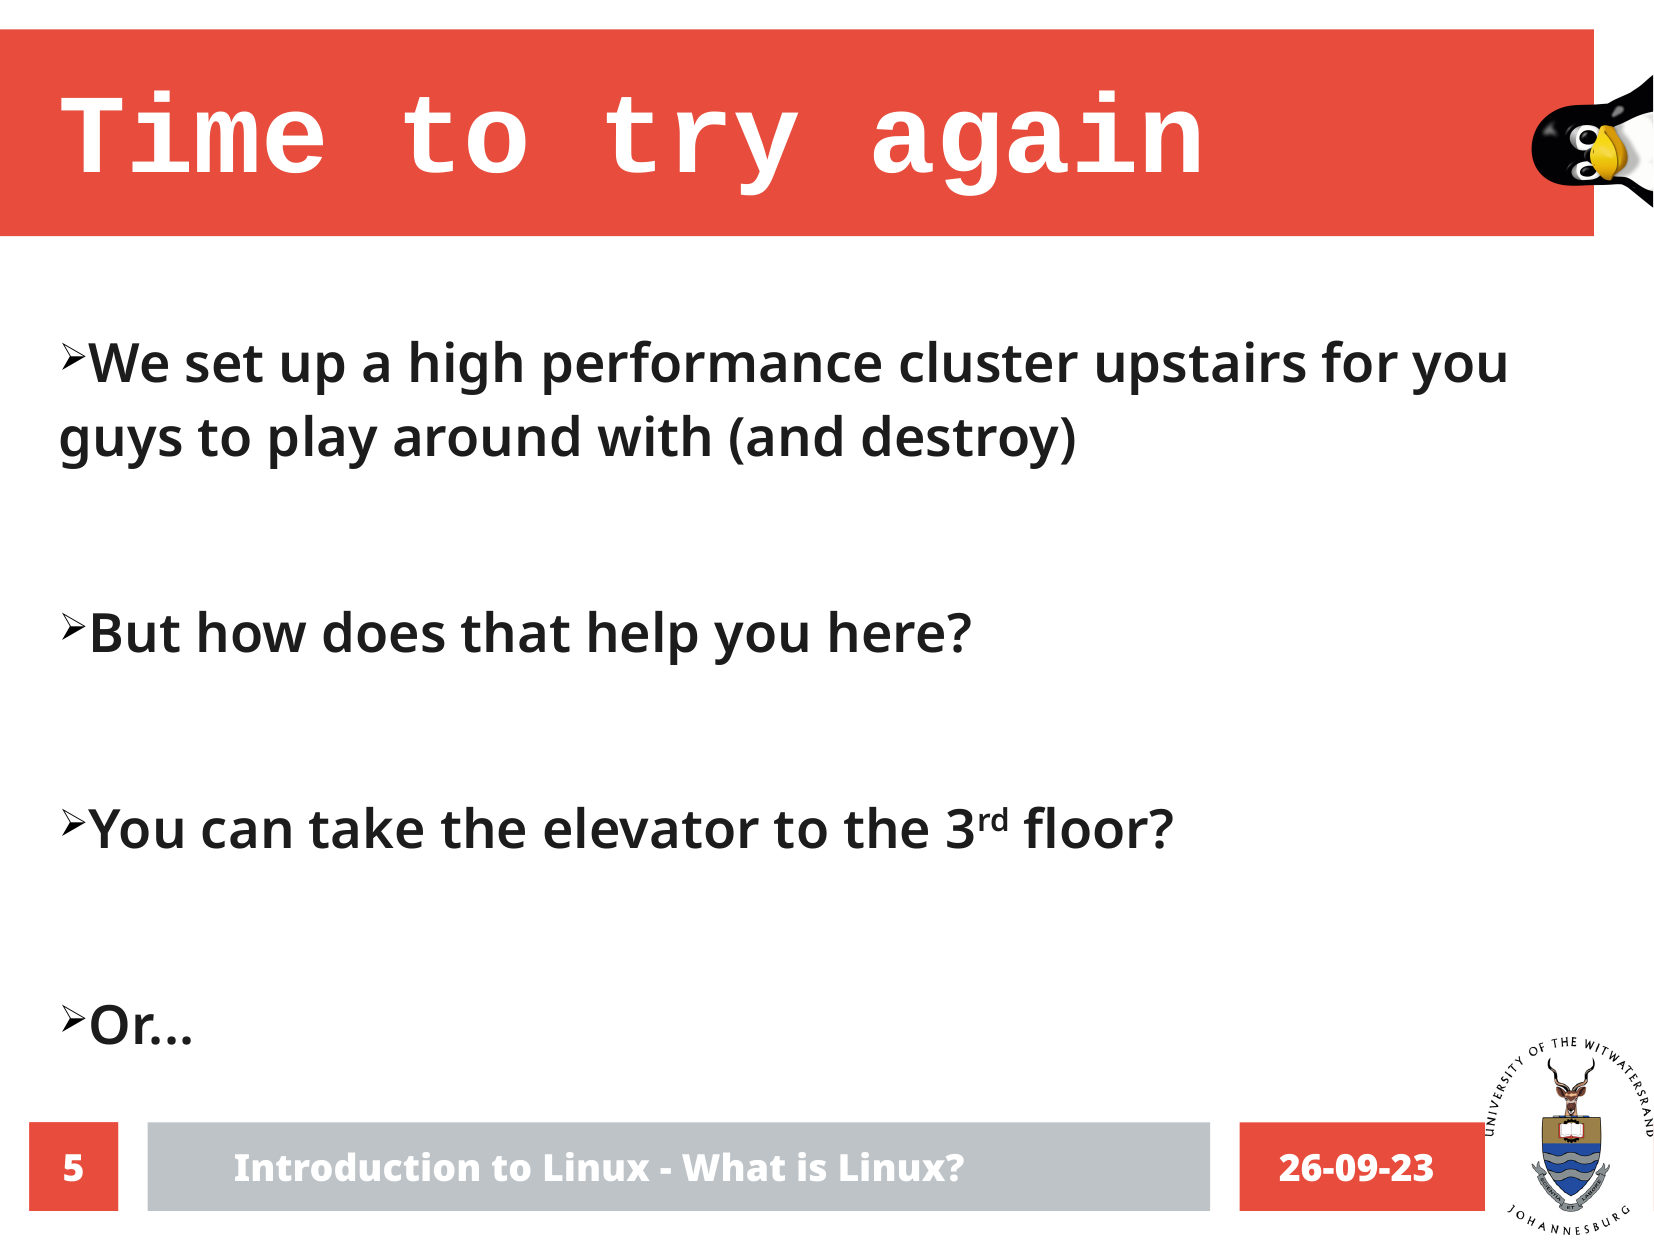

# Time to try again
We set up a high performance cluster upstairs for you guys to play around with (and destroy)
But how does that help you here?
You can take the elevator to the 3rd floor?
Or...
5
 Introduction to Linux - What is Linux?